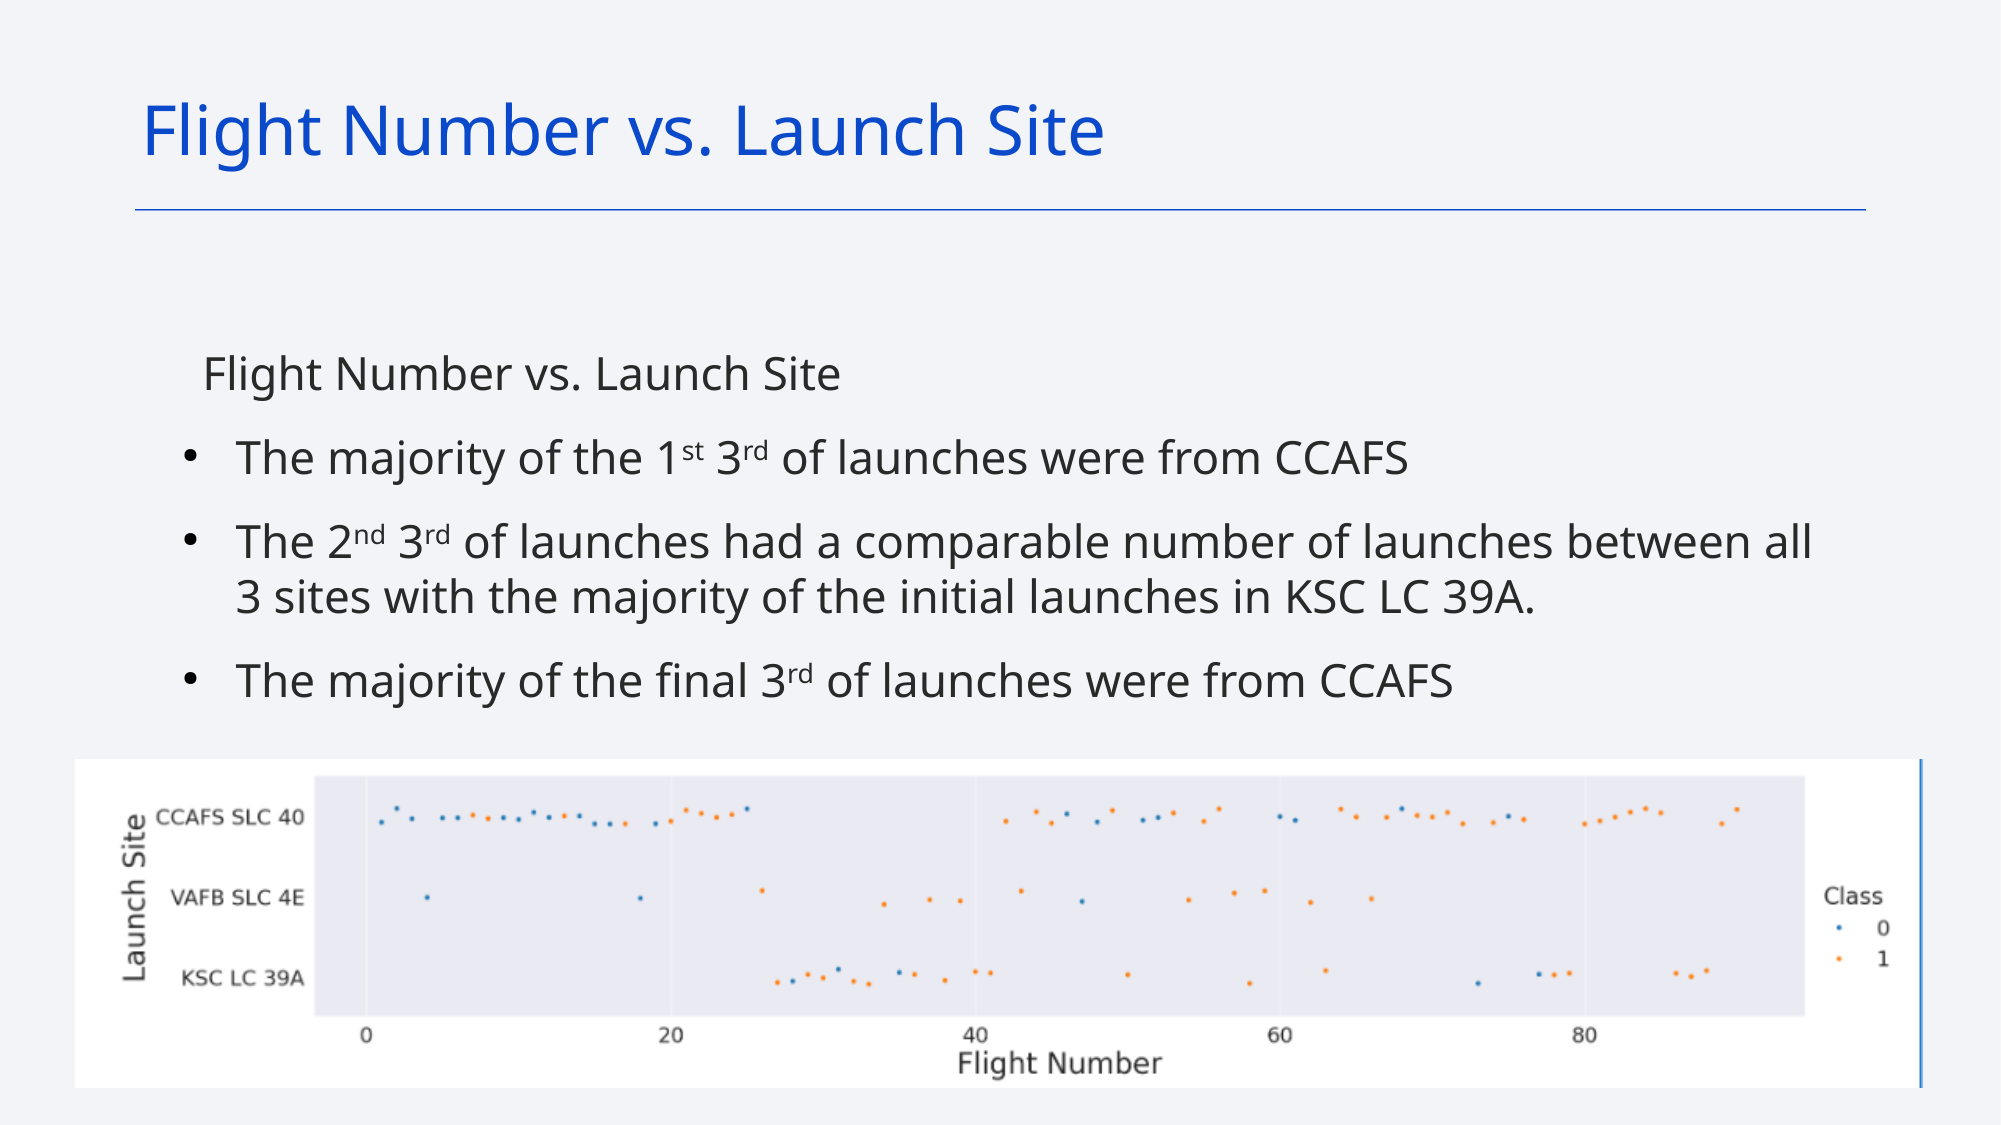

Flight Number vs. Launch Site
# Flight Number vs. Launch Site
The majority of the 1st 3rd of launches were from CCAFS
The 2nd 3rd of launches had a comparable number of launches between all 3 sites with the majority of the initial launches in KSC LC 39A.
The majority of the final 3rd of launches were from CCAFS
18